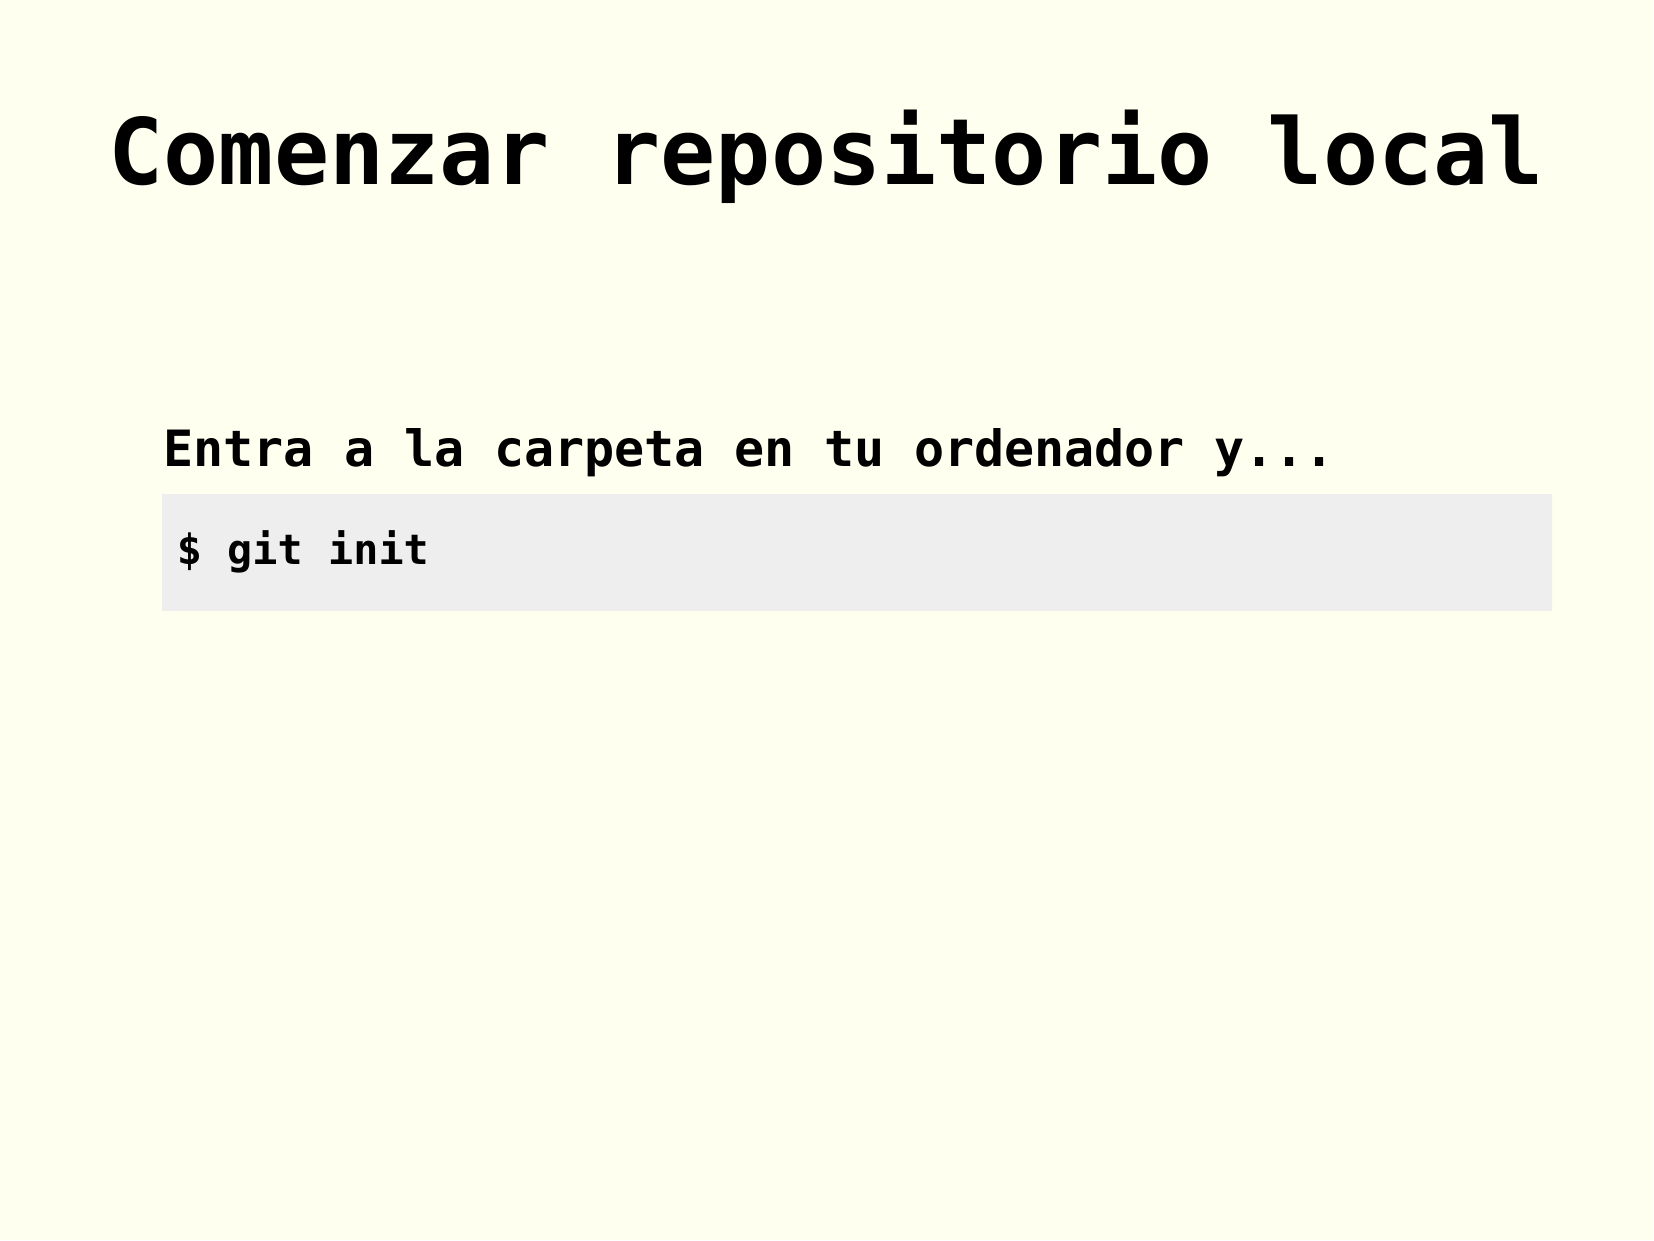

# Comenzar repositorio local
Entra a la carpeta en tu ordenador y...
$ git init